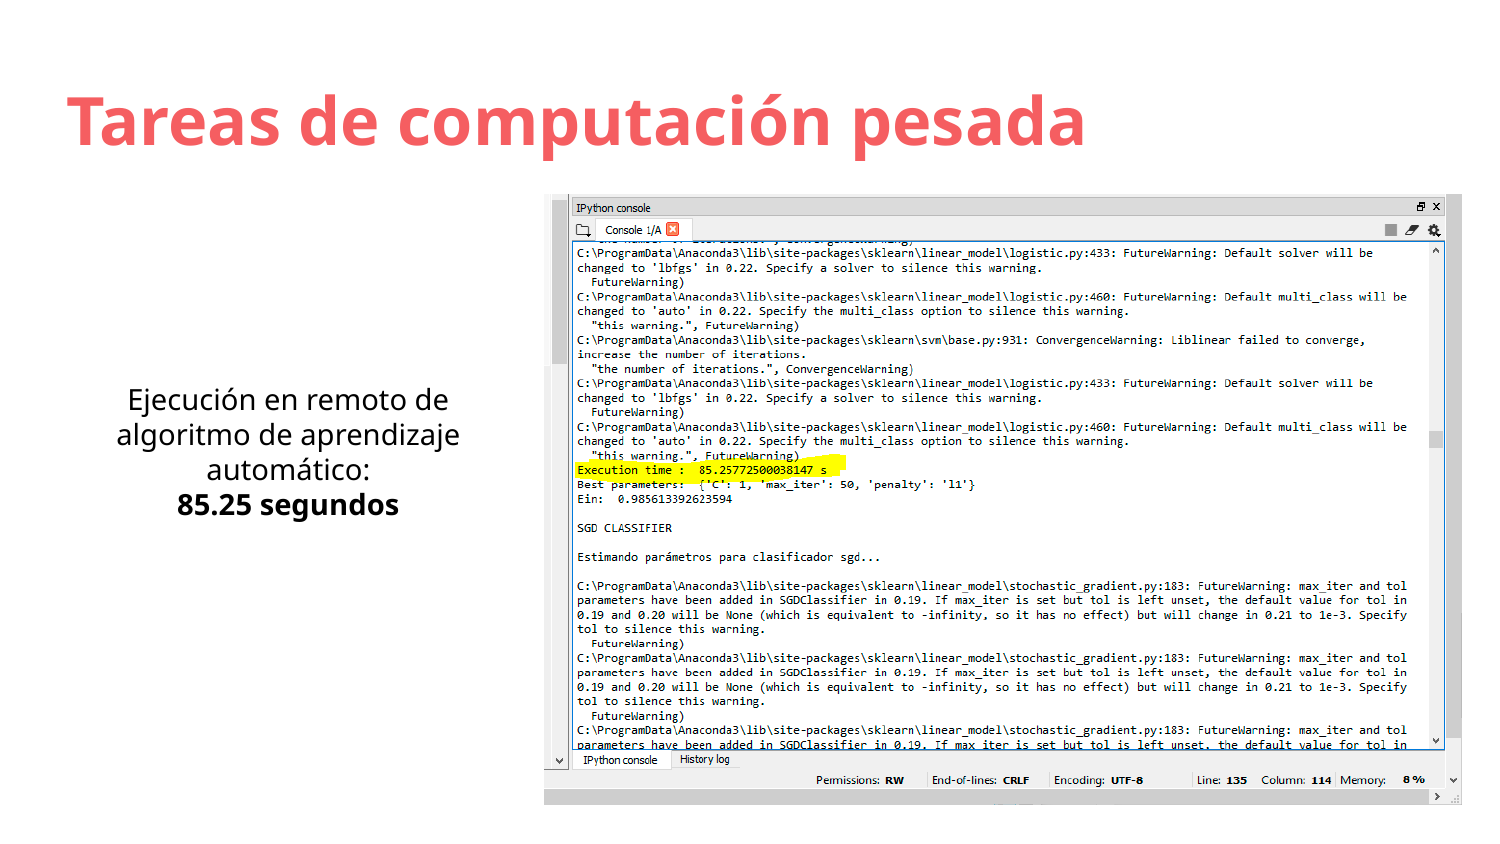

# Tareas de computación pesada
Ejecución en remoto de algoritmo de aprendizaje automático:
85.25 segundos